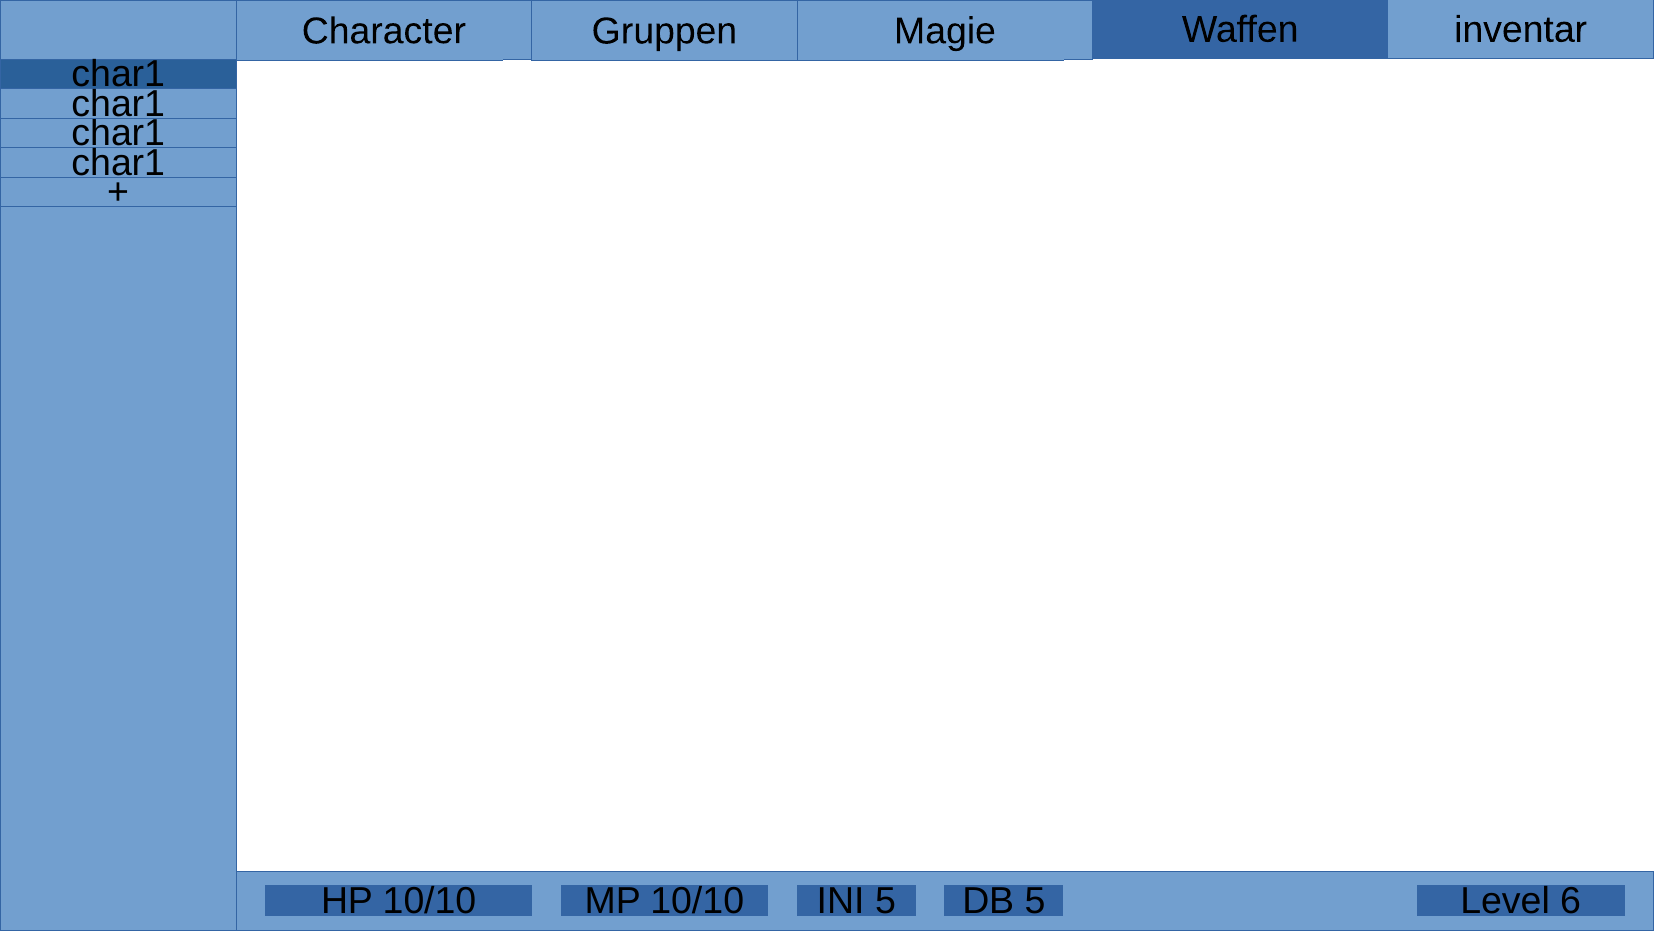

Waffen
inventar
Character
Gruppen
Magie
char1
char1
char1
char1
+
HP 10/10
MP 10/10
INI 5
DB 5
Level 6